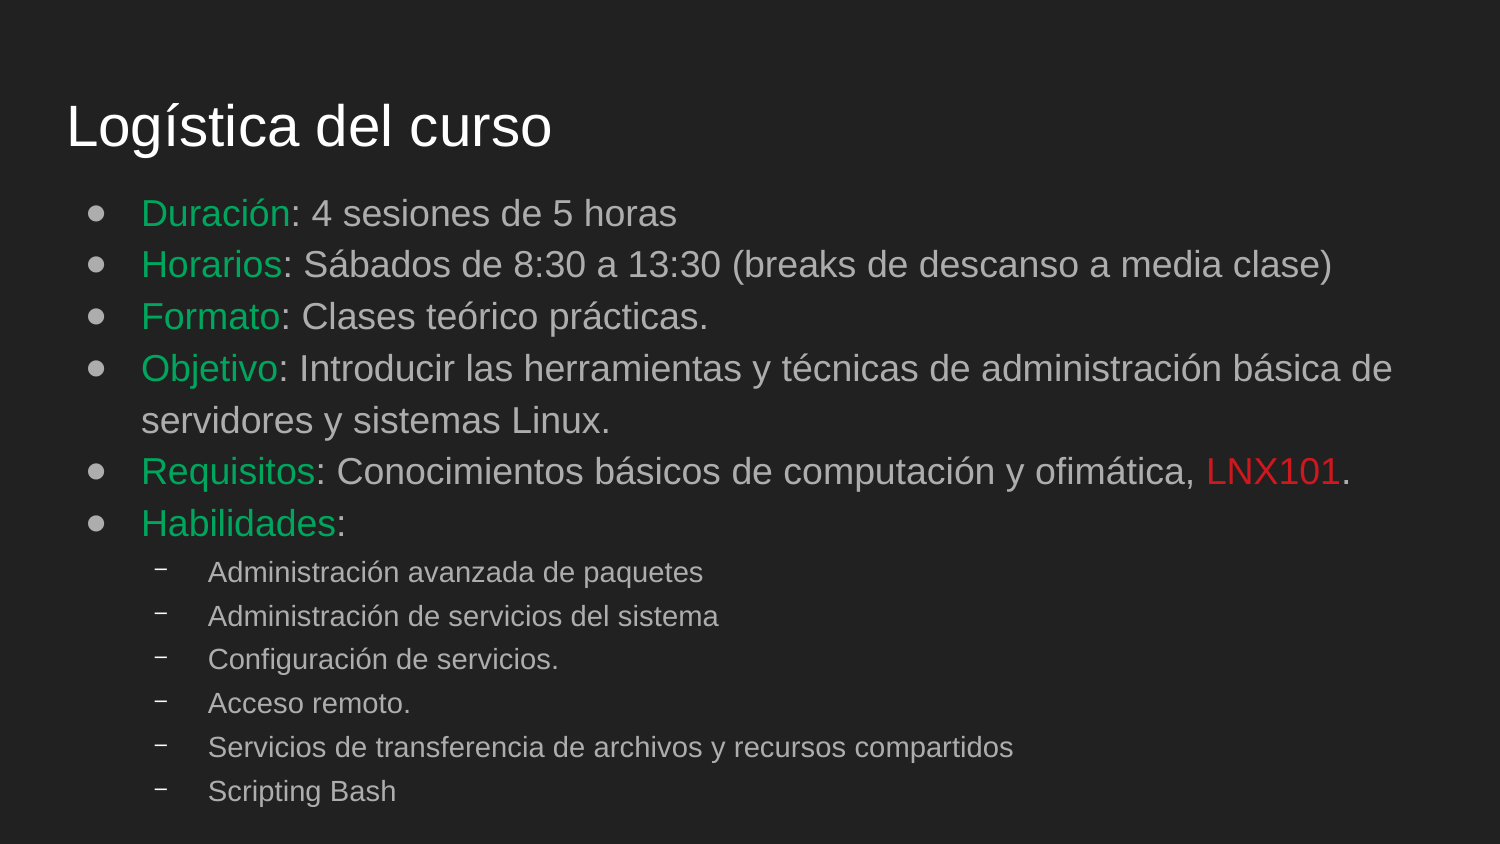

# Logística del curso
Duración: 4 sesiones de 5 horas
Horarios: Sábados de 8:30 a 13:30 (breaks de descanso a media clase)
Formato: Clases teórico prácticas.
Objetivo: Introducir las herramientas y técnicas de administración básica de servidores y sistemas Linux.
Requisitos: Conocimientos básicos de computación y ofimática, LNX101.
Habilidades:
Administración avanzada de paquetes
Administración de servicios del sistema
Configuración de servicios.
Acceso remoto.
Servicios de transferencia de archivos y recursos compartidos
Scripting Bash